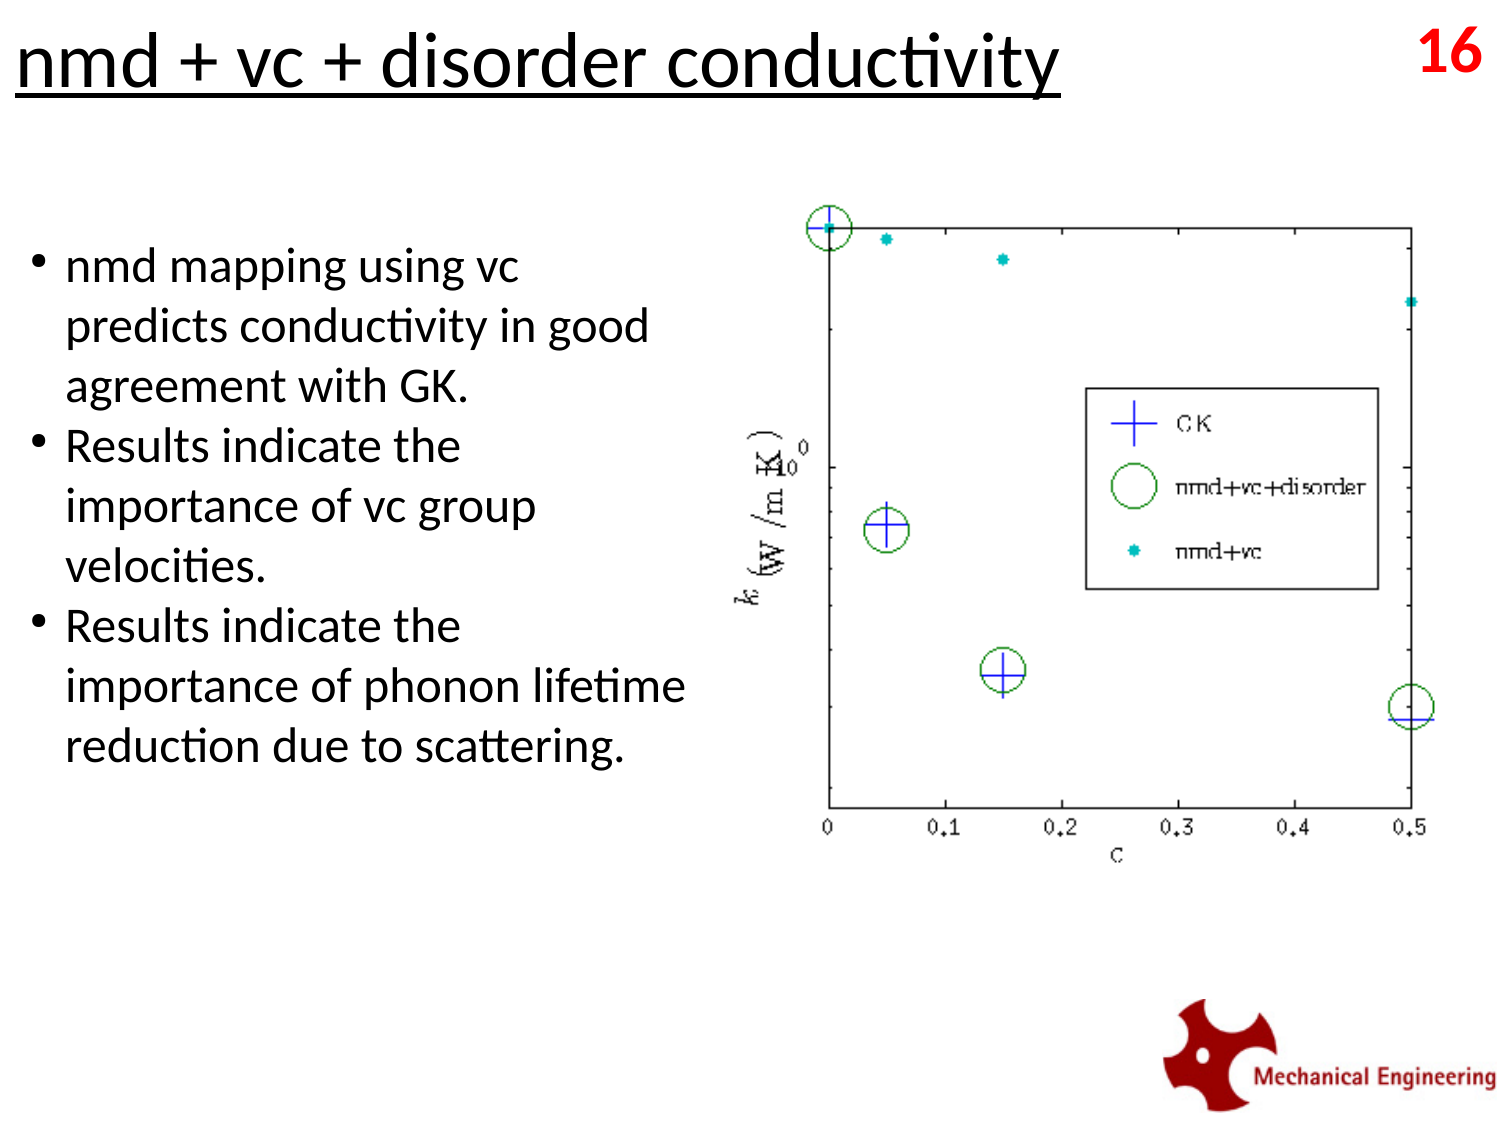

# nmd + vc + disorder conductivity
16
nmd mapping using vc predicts conductivity in good agreement with GK.
Results indicate the importance of vc group velocities.
Results indicate the importance of phonon lifetime reduction due to scattering.